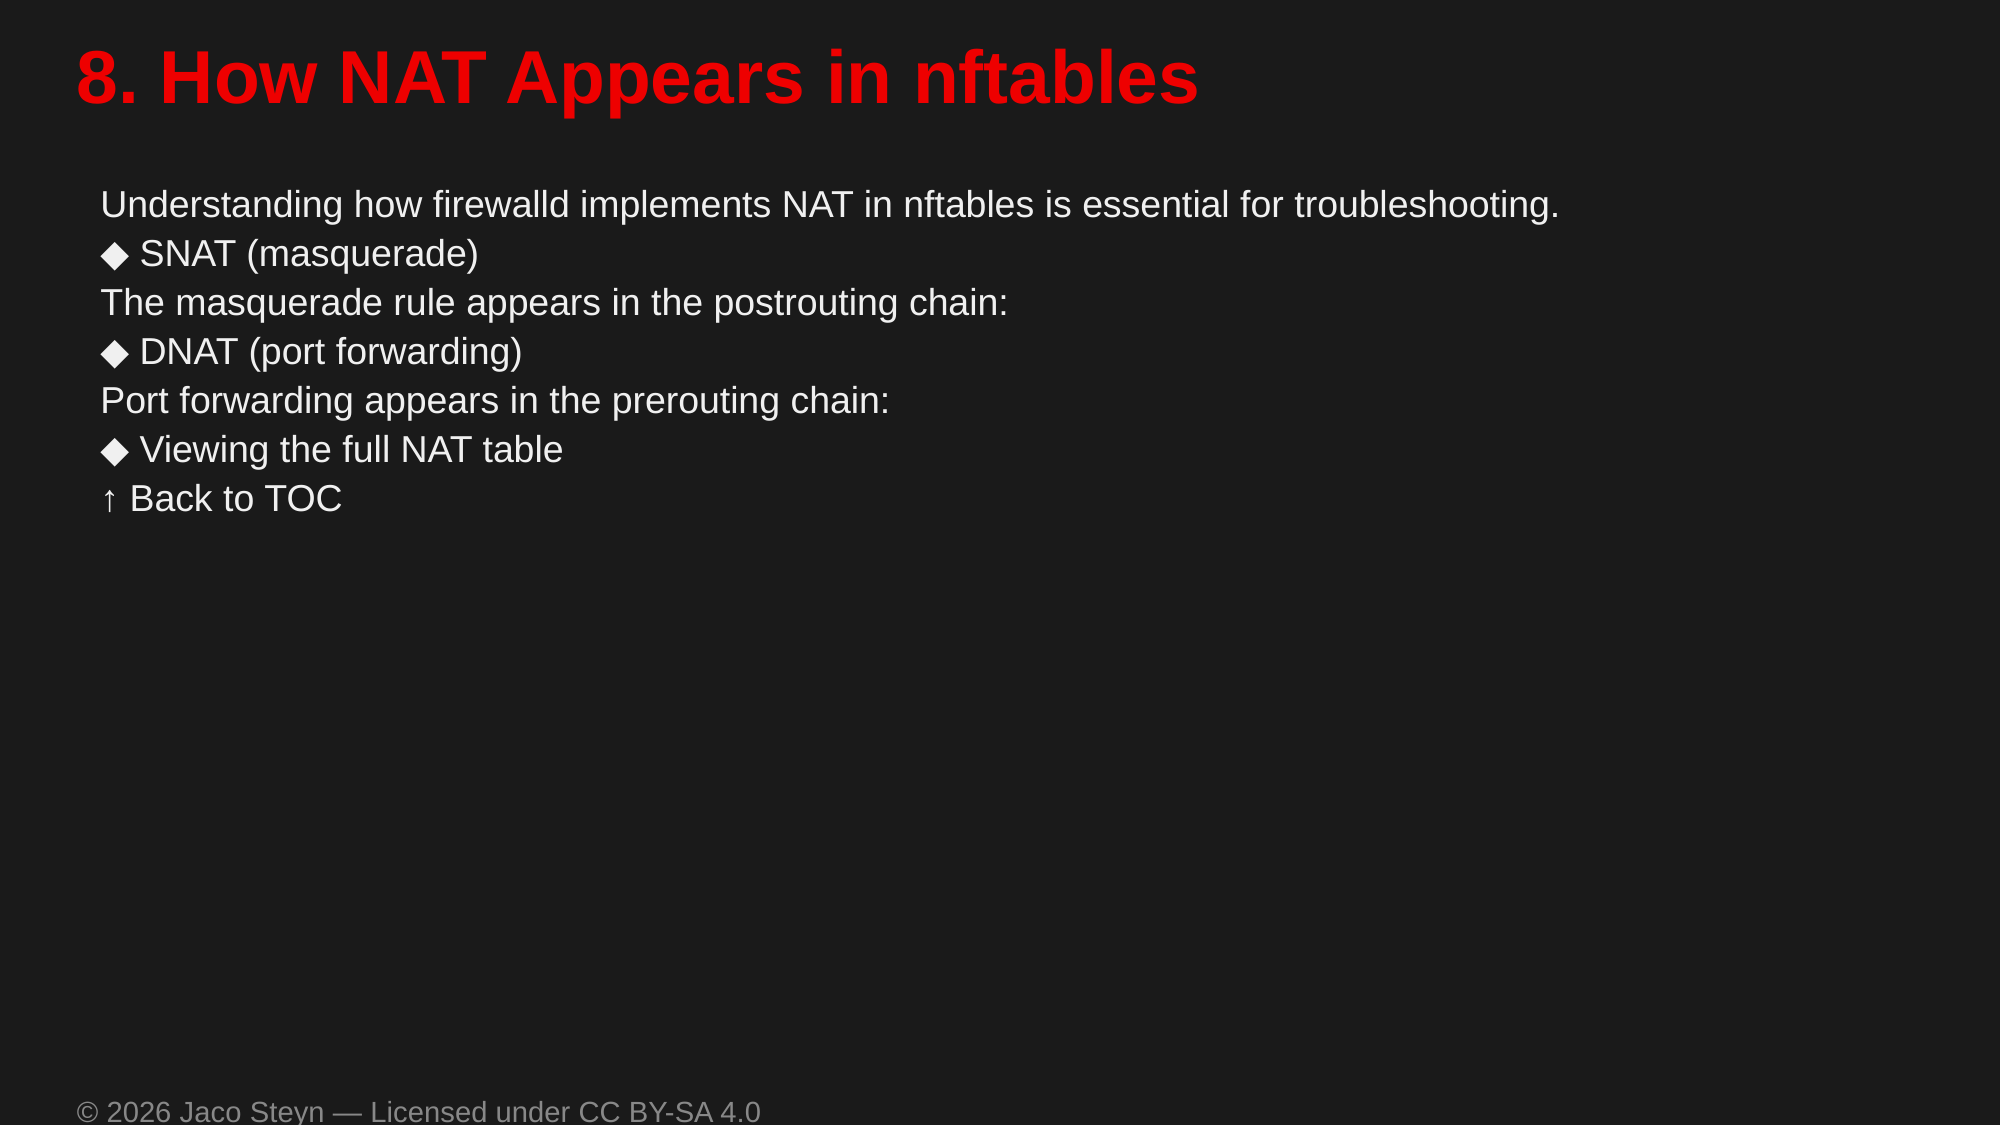

8. How NAT Appears in nftables
Understanding how firewalld implements NAT in nftables is essential for troubleshooting.
◆ SNAT (masquerade)
The masquerade rule appears in the postrouting chain:
◆ DNAT (port forwarding)
Port forwarding appears in the prerouting chain:
◆ Viewing the full NAT table
↑ Back to TOC
© 2026 Jaco Steyn — Licensed under CC BY-SA 4.0